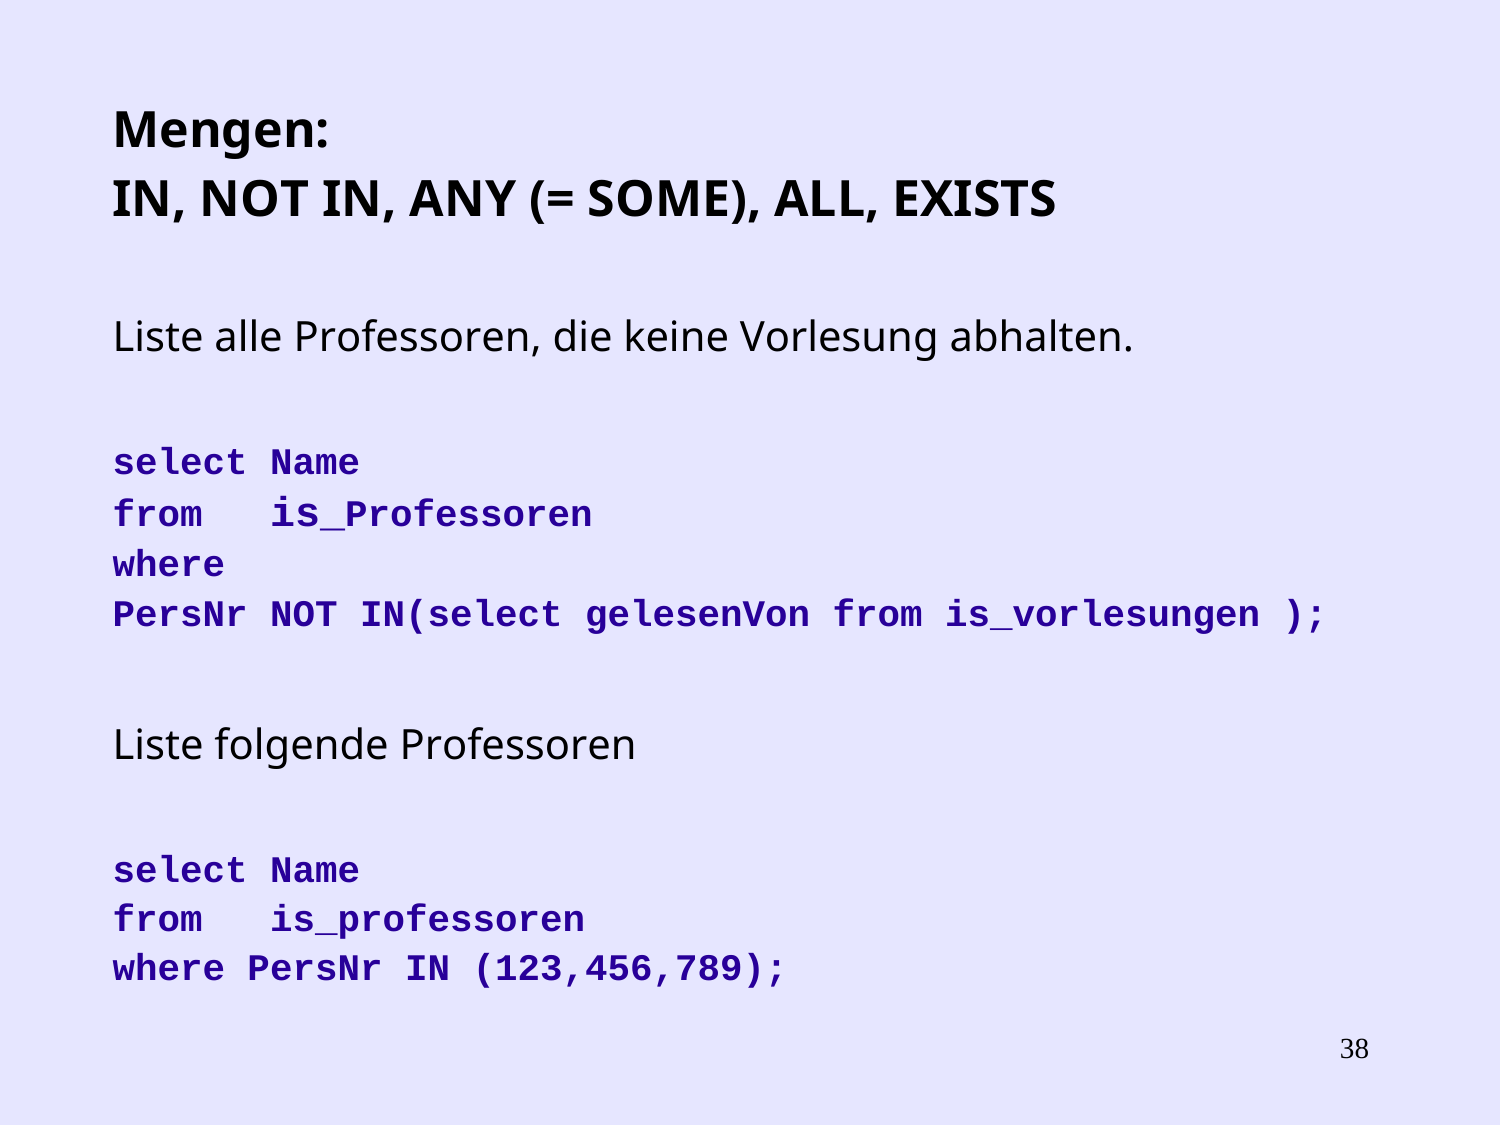

# Mengen: IN, NOT IN, ANY (= SOME), ALL, EXISTS
Liste alle Professoren, die keine Vorlesung abhalten.
select Name
from is_Professoren
where
PersNr NOT IN(select gelesenVon from is_vorlesungen );
Liste folgende Professoren
select Name
from is_professoren
where PersNr IN (123,456,789);
38